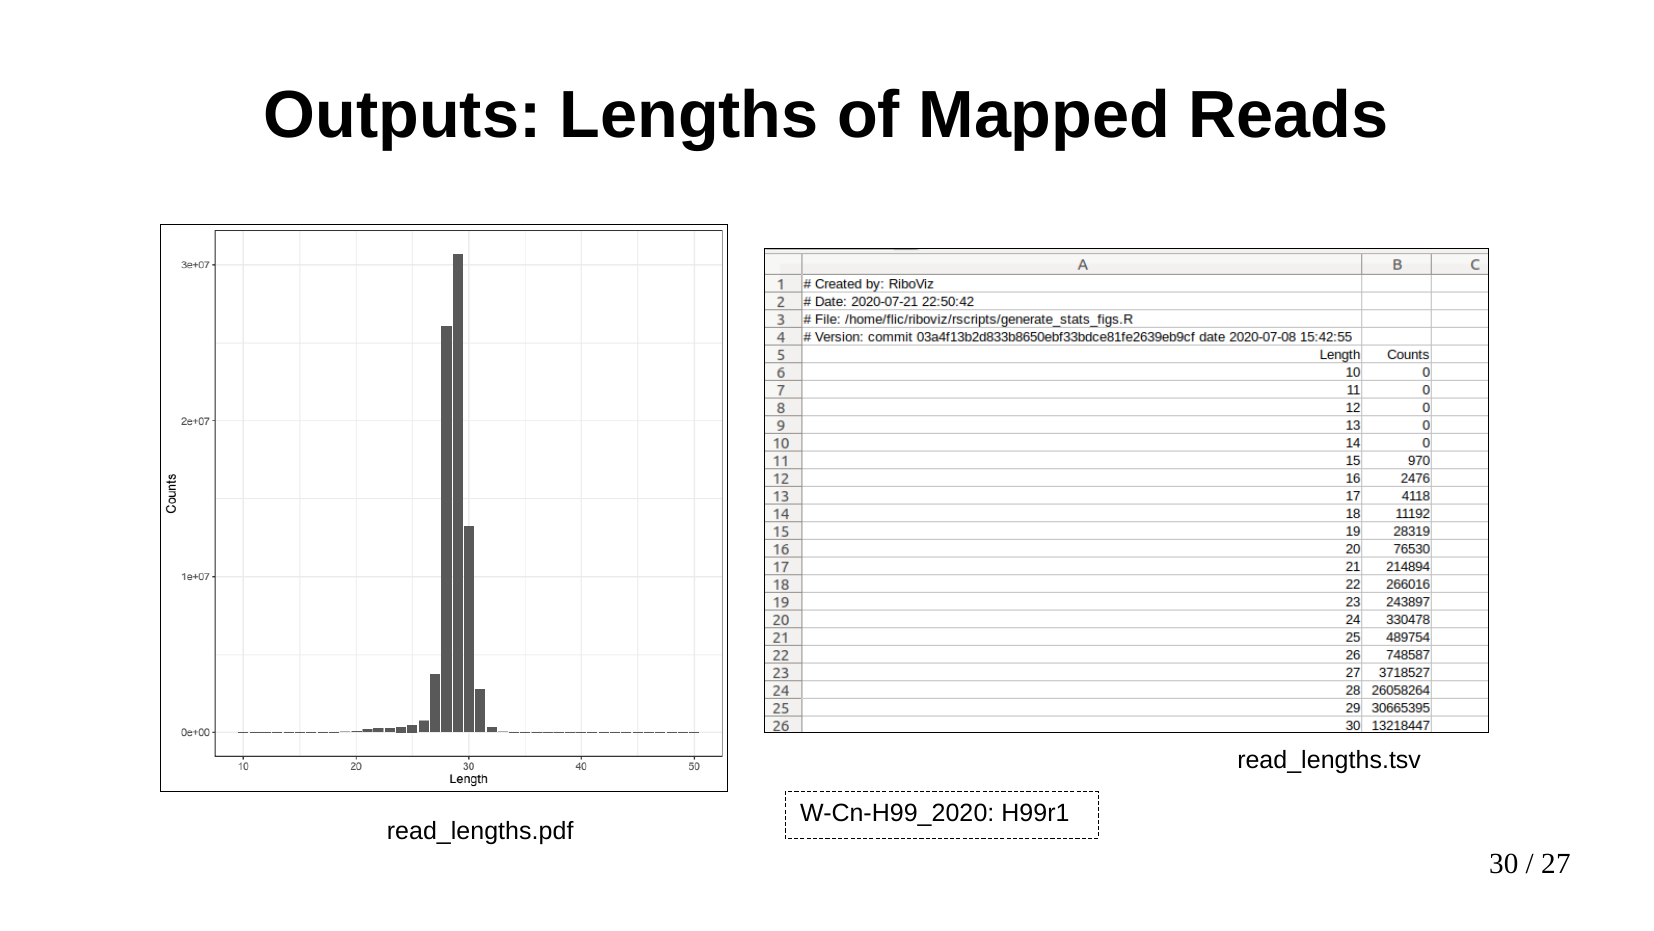

# Outputs: Lengths of Mapped Reads
read_lengths.tsv
W-Cn-H99_2020: H99r1
read_lengths.pdf
30